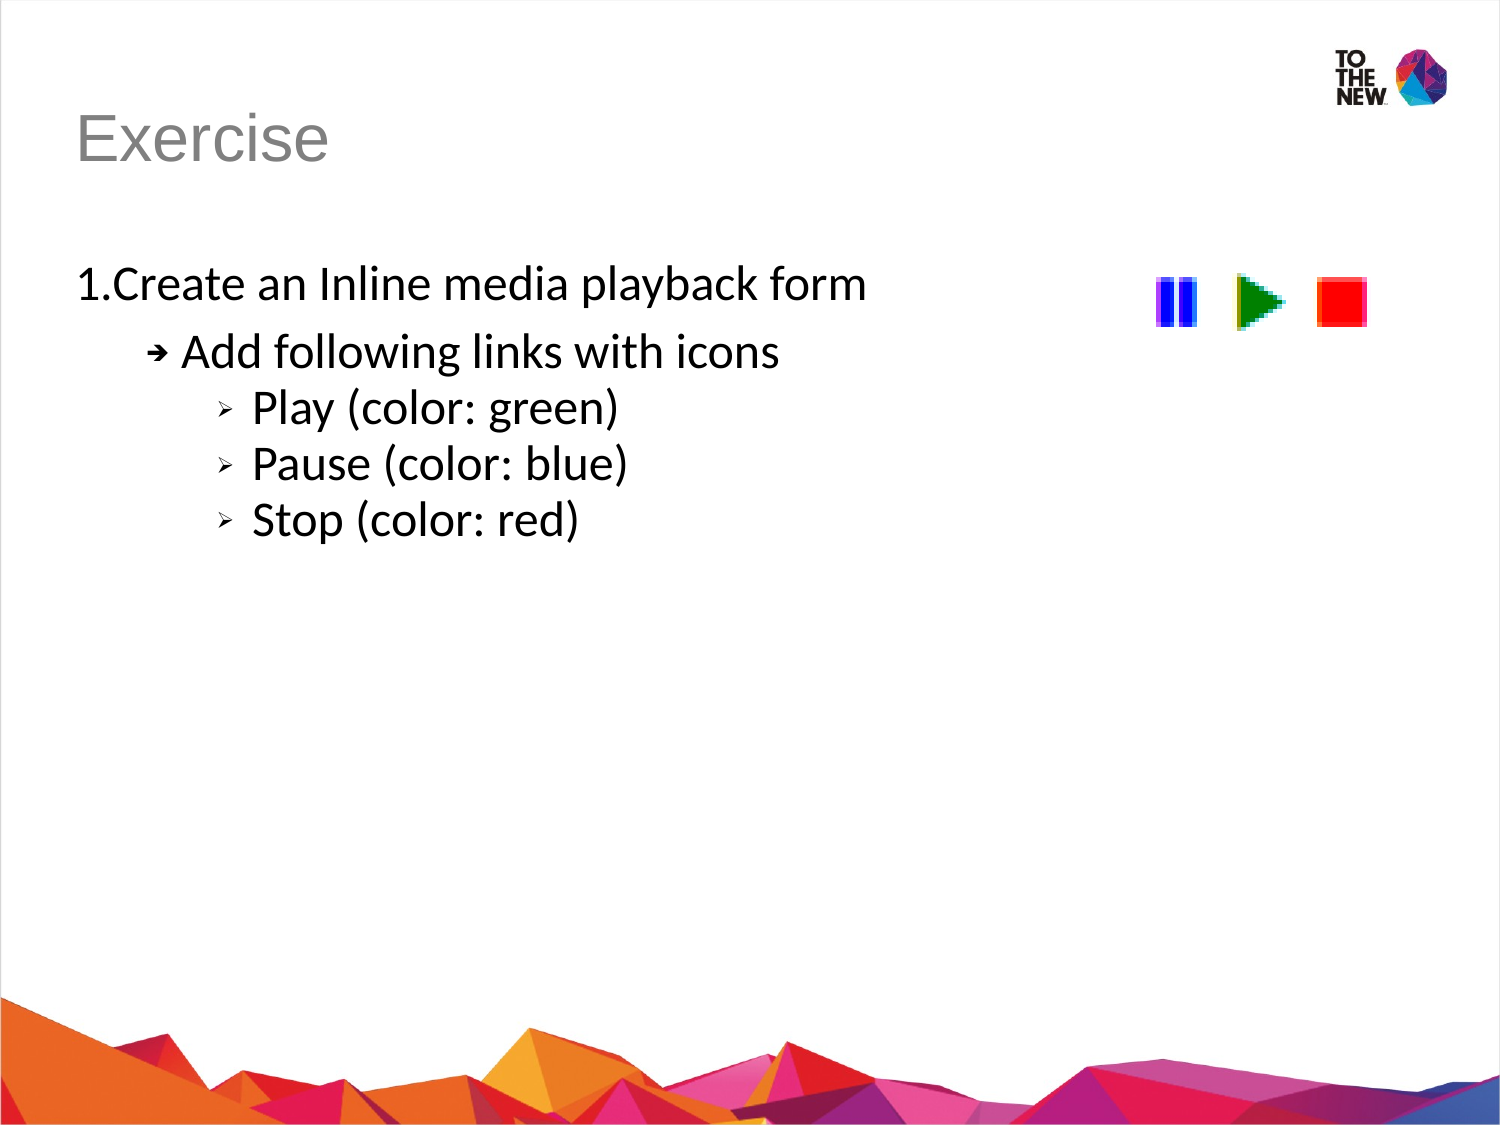

# Exercise
Create an Inline media playback form
Add following links with icons
Play (color: green)
Pause (color: blue)
Stop (color: red)